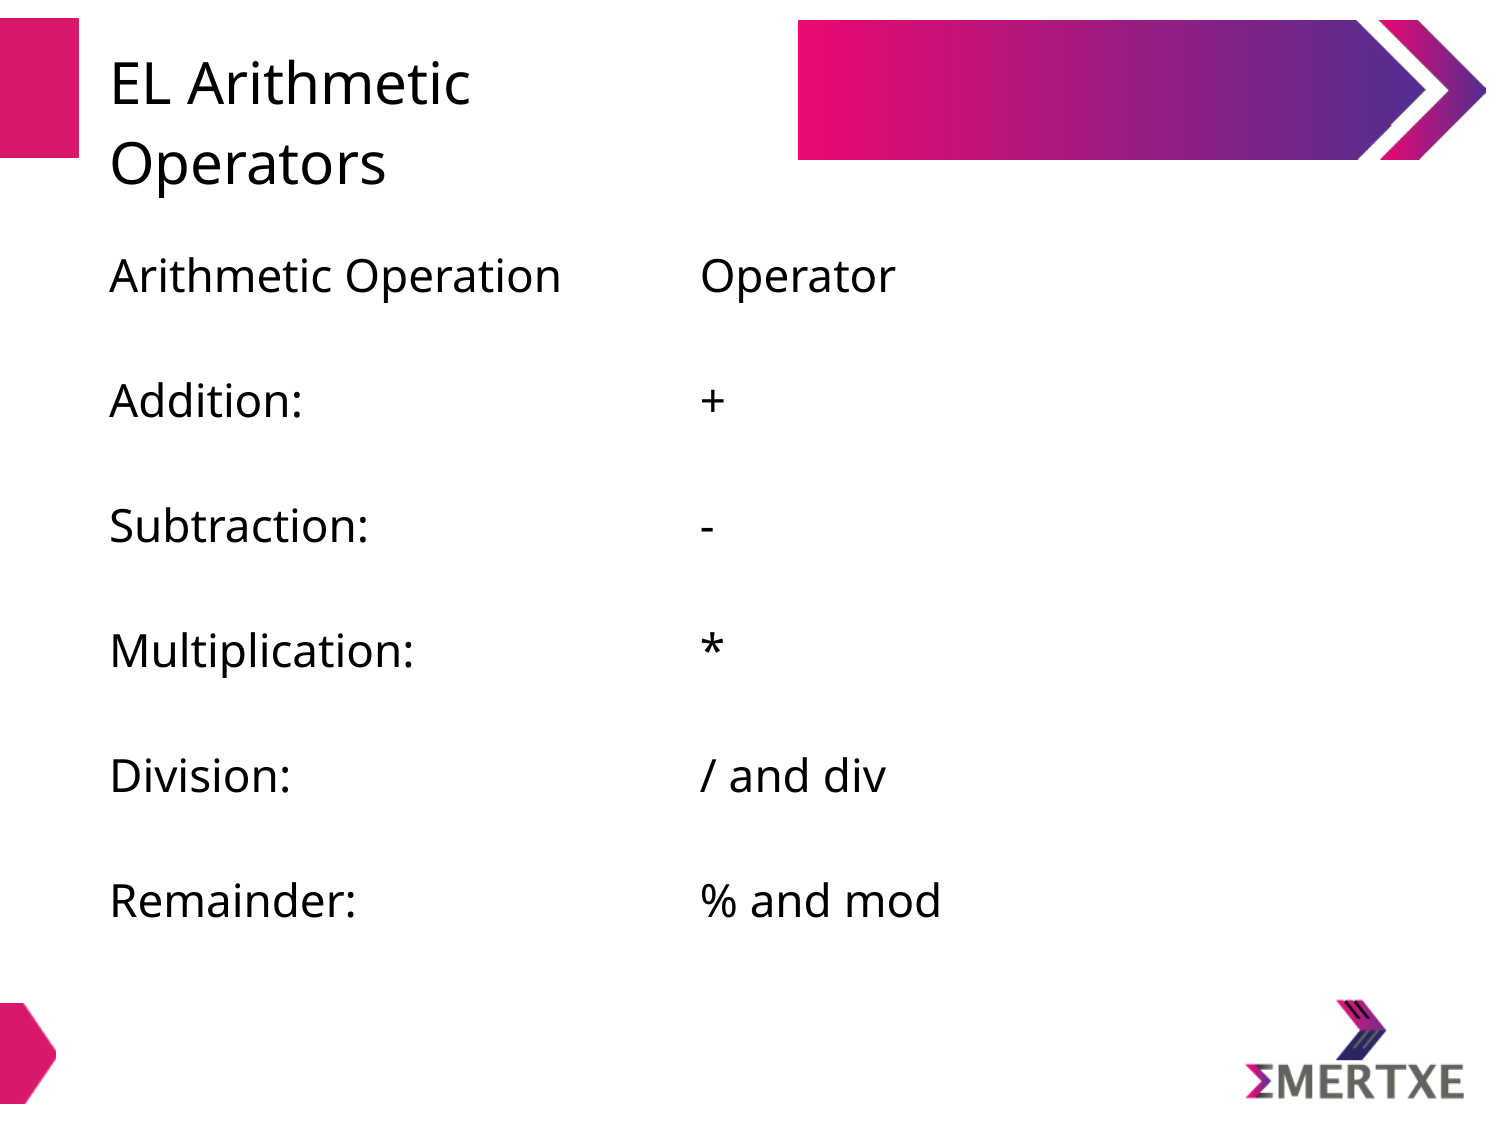

EL Arithmetic Operators
Arithmetic Operation		Operator
Addition:						+
Subtraction:					-
Multiplication:				*
Division:						/ and div
Remainder:					% and mod